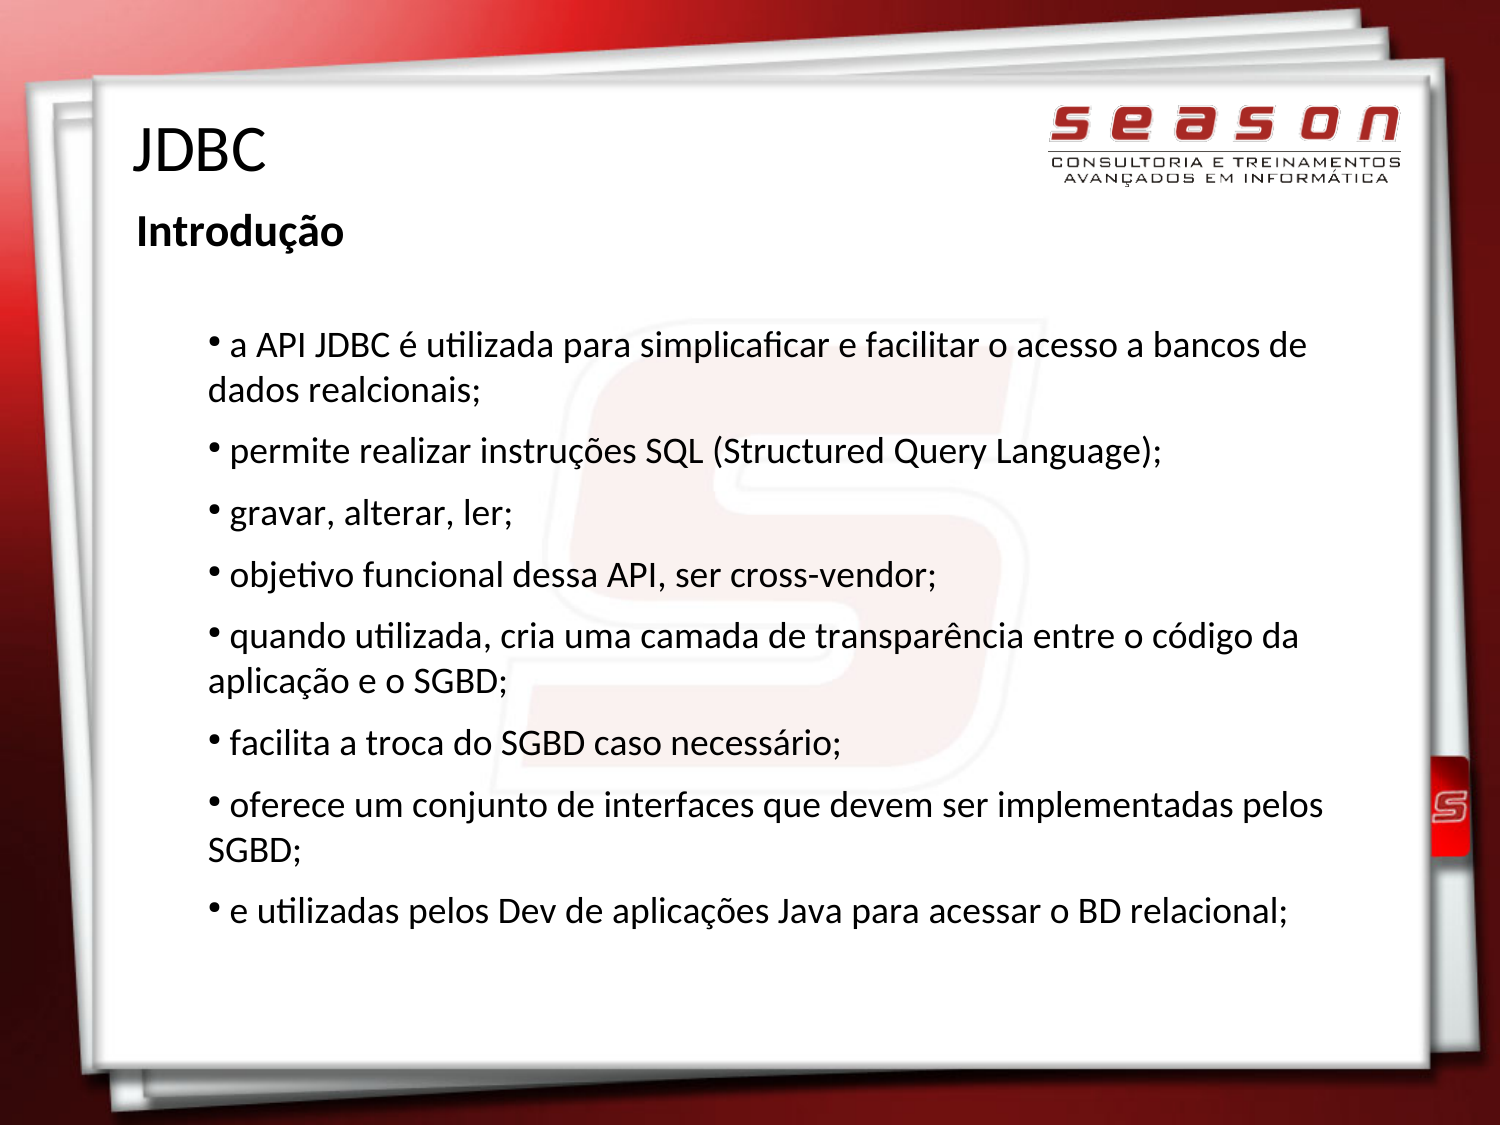

# JDBC
Introdução
 a API JDBC é utilizada para simplicaficar e facilitar o acesso a bancos de dados realcionais;
 permite realizar instruções SQL (Structured Query Language);
 gravar, alterar, ler;
 objetivo funcional dessa API, ser cross-vendor;
 quando utilizada, cria uma camada de transparência entre o código da aplicação e o SGBD;
 facilita a troca do SGBD caso necessário;
 oferece um conjunto de interfaces que devem ser implementadas pelos SGBD;
 e utilizadas pelos Dev de aplicações Java para acessar o BD relacional;